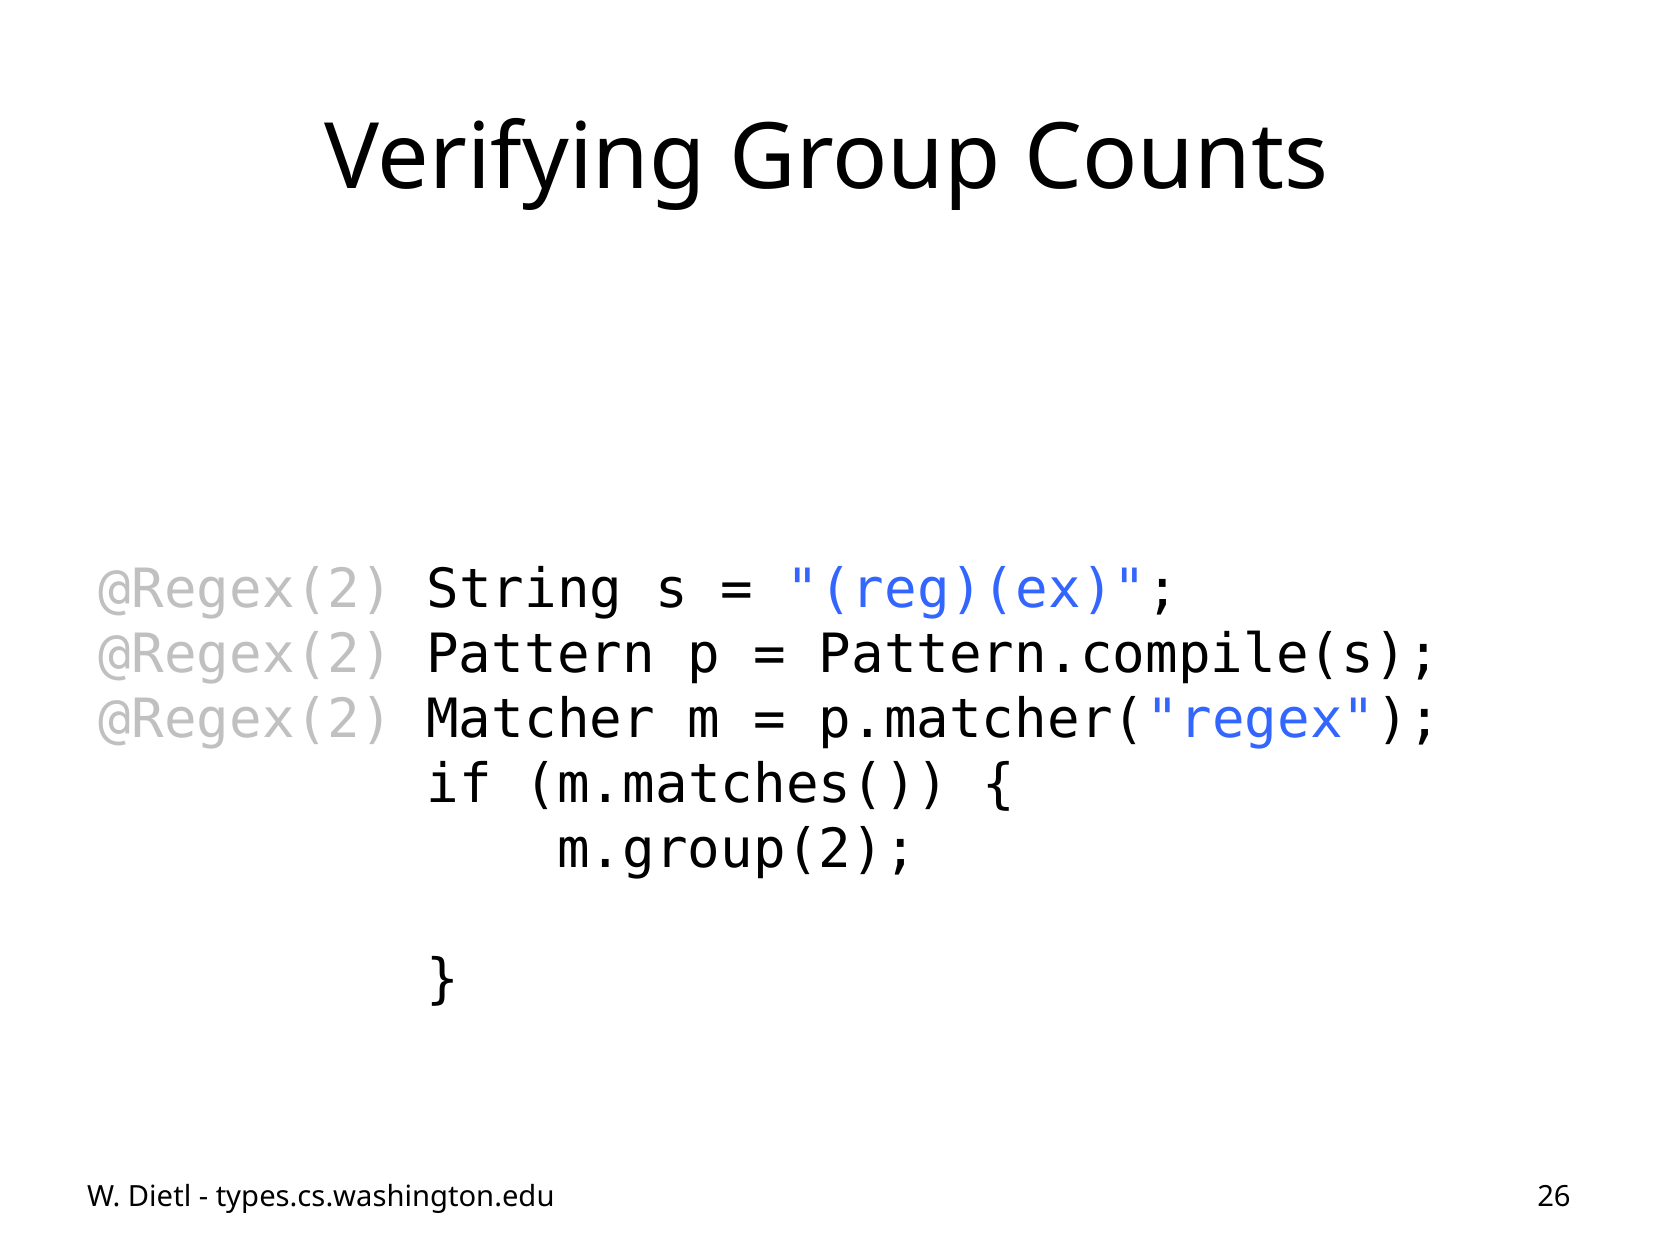

# Verifying Group Counts
@Regex(2) String s = "(reg)(ex)";
@Regex(2) Pattern p = Pattern.compile(s);
@Regex(2) Matcher m = p.matcher("regex");
 if (m.matches()) {
 m.group(2);
 }
W. Dietl - types.cs.washington.edu
26